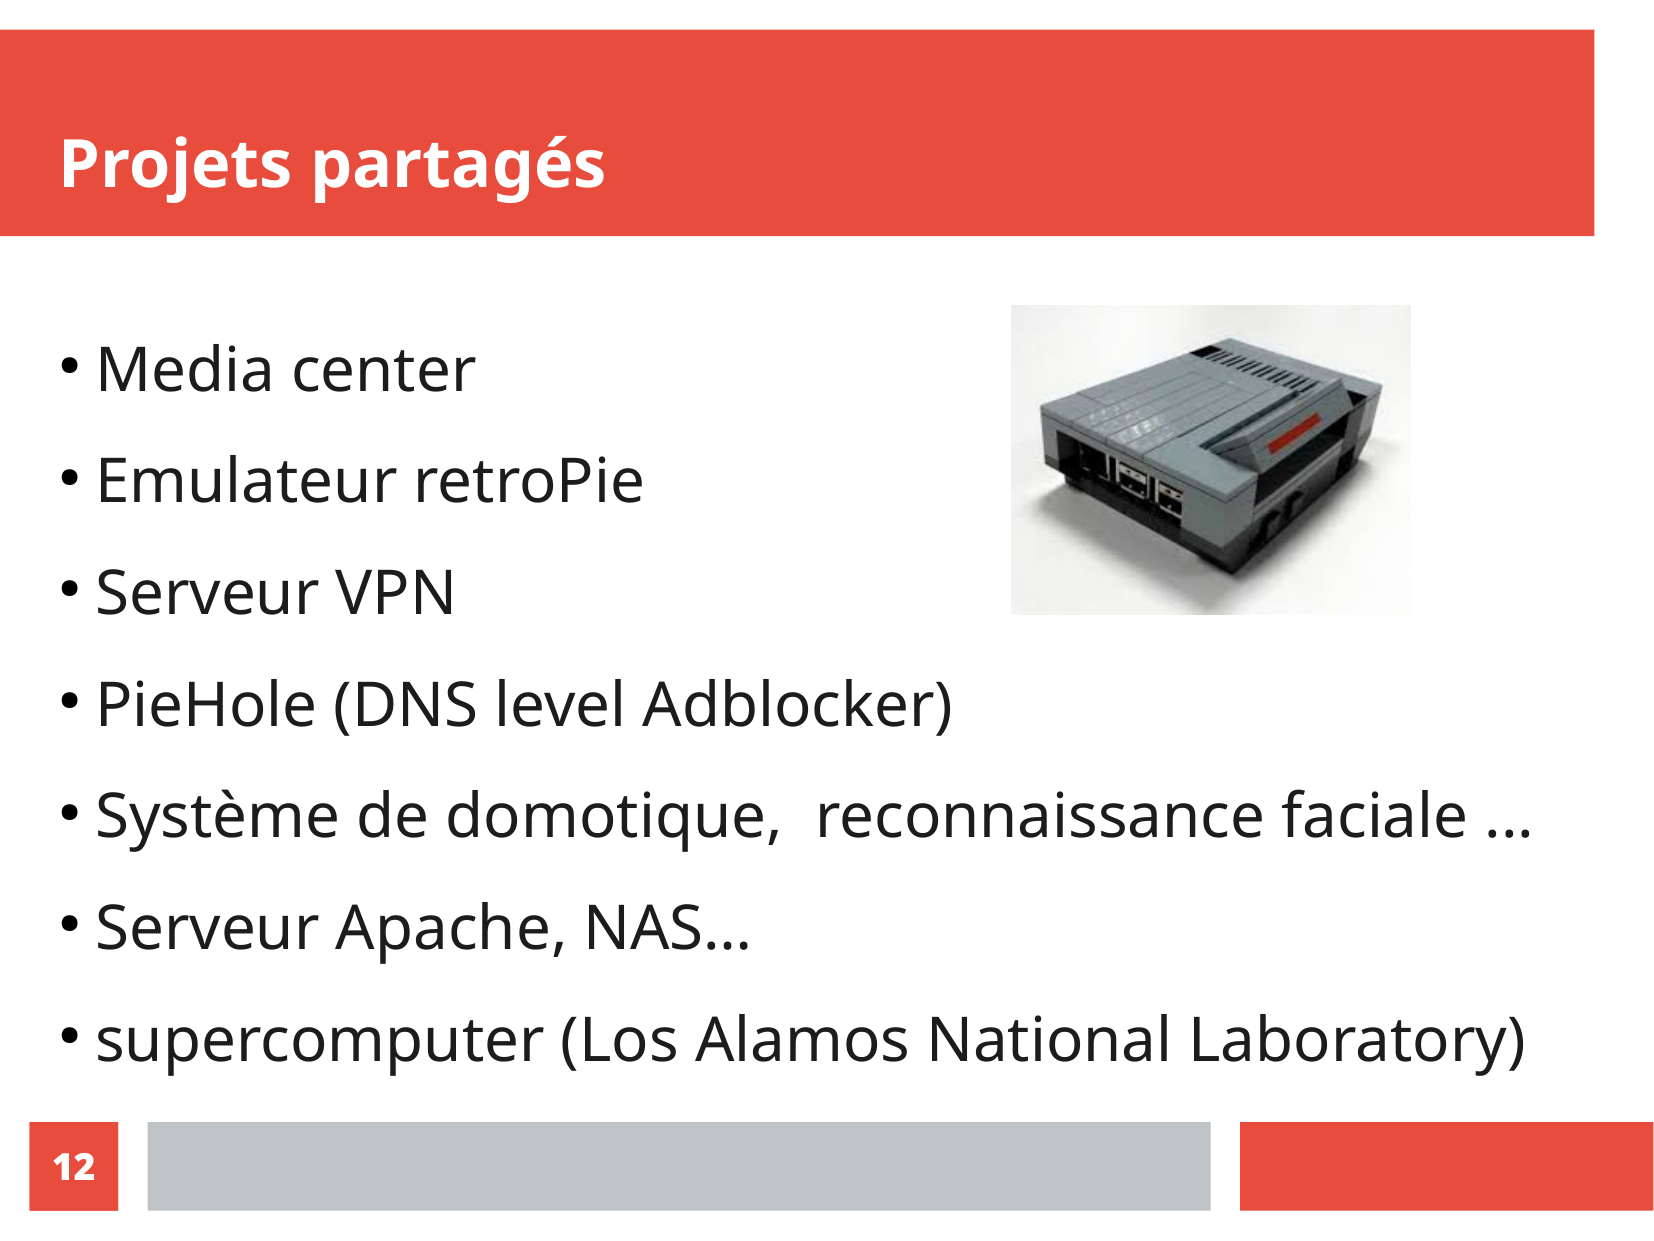

# Projets partagés
 Media center
 Emulateur retroPie
 Serveur VPN
 PieHole (DNS level Adblocker)
 Système de domotique, reconnaissance faciale ...
 Serveur Apache, NAS…
 supercomputer (Los Alamos National Laboratory)
12